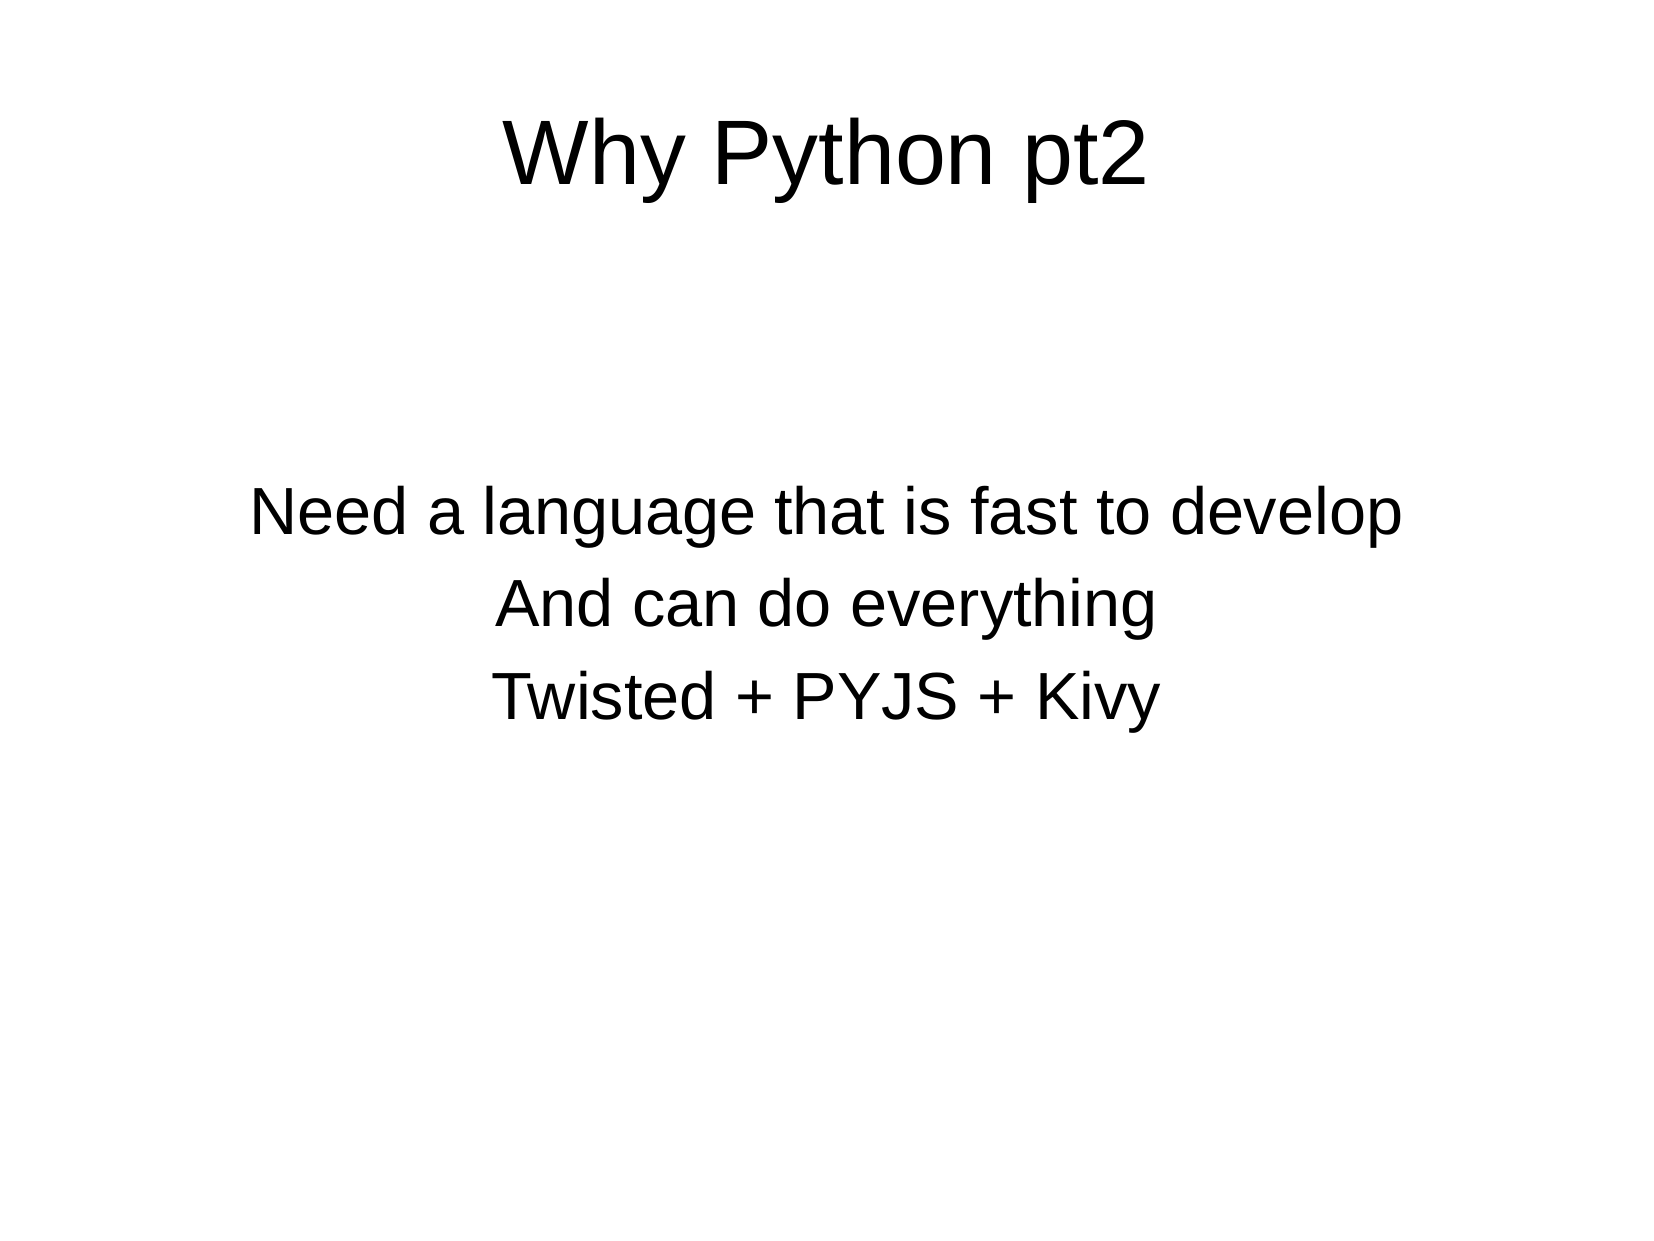

# Why Python pt2
Need a language that is fast to develop
And can do everything
Twisted + PYJS + Kivy